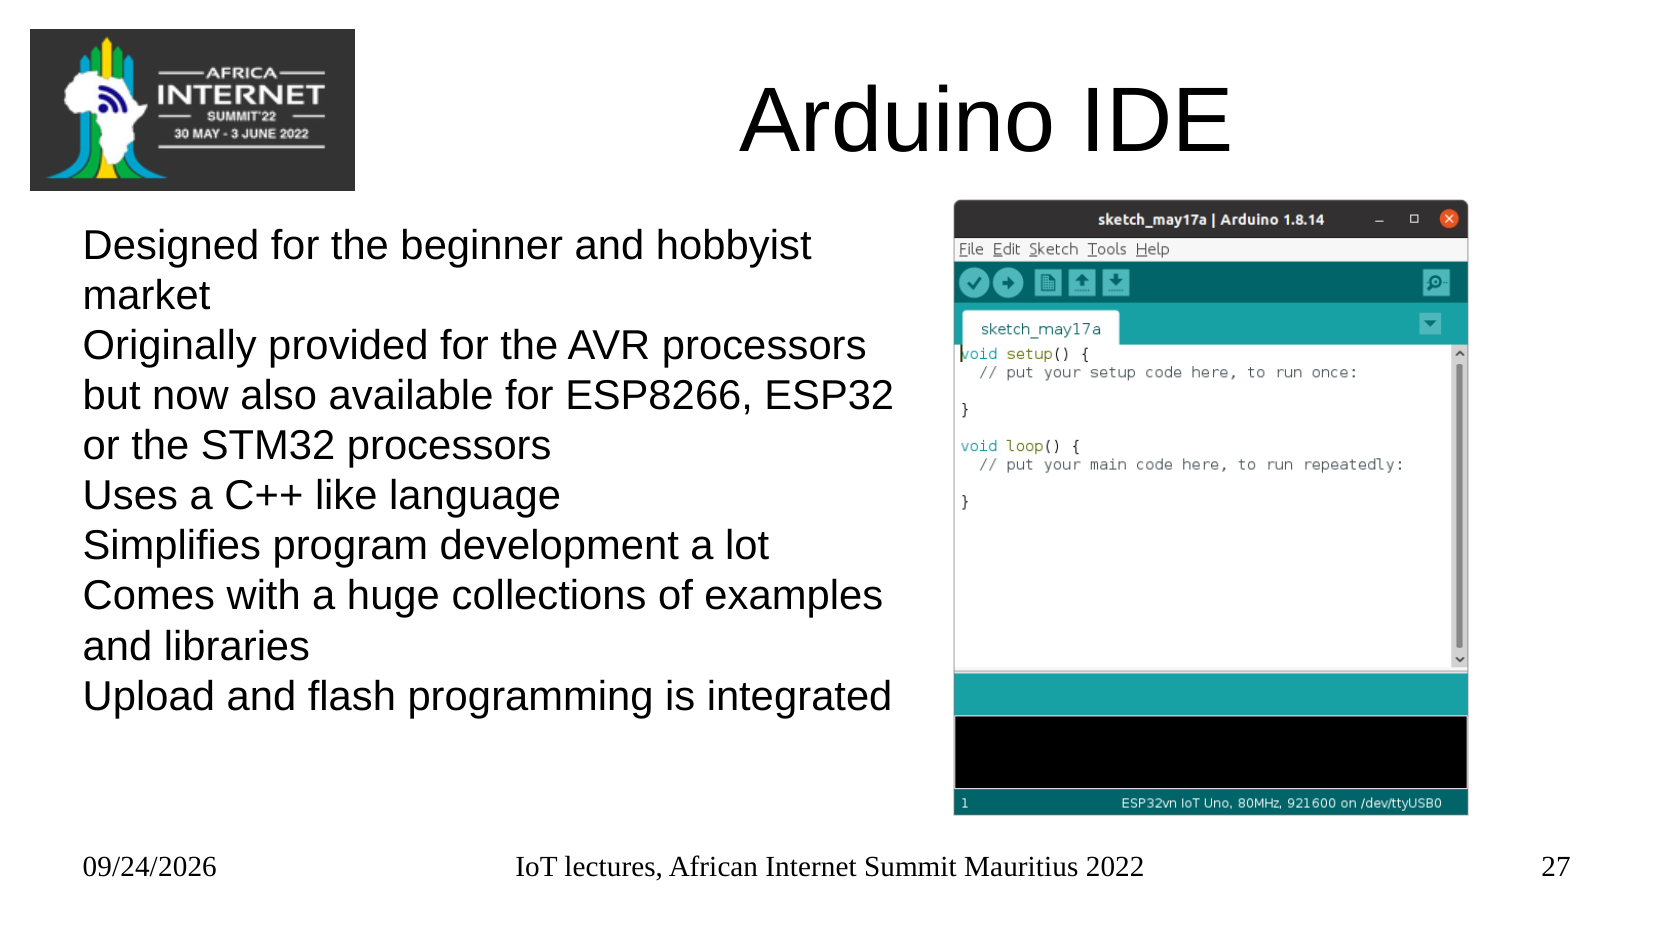

# Arduino IDE
Designed for the beginner and hobbyist
market
Originally provided for the AVR processors
but now also available for ESP8266, ESP32
or the STM32 processors
Uses a C++ like language
Simplifies program development a lot
Comes with a huge collections of examples
and libraries
Upload and flash programming is integrated
IoT lectures, African Internet Summit Mauritius 2022
27